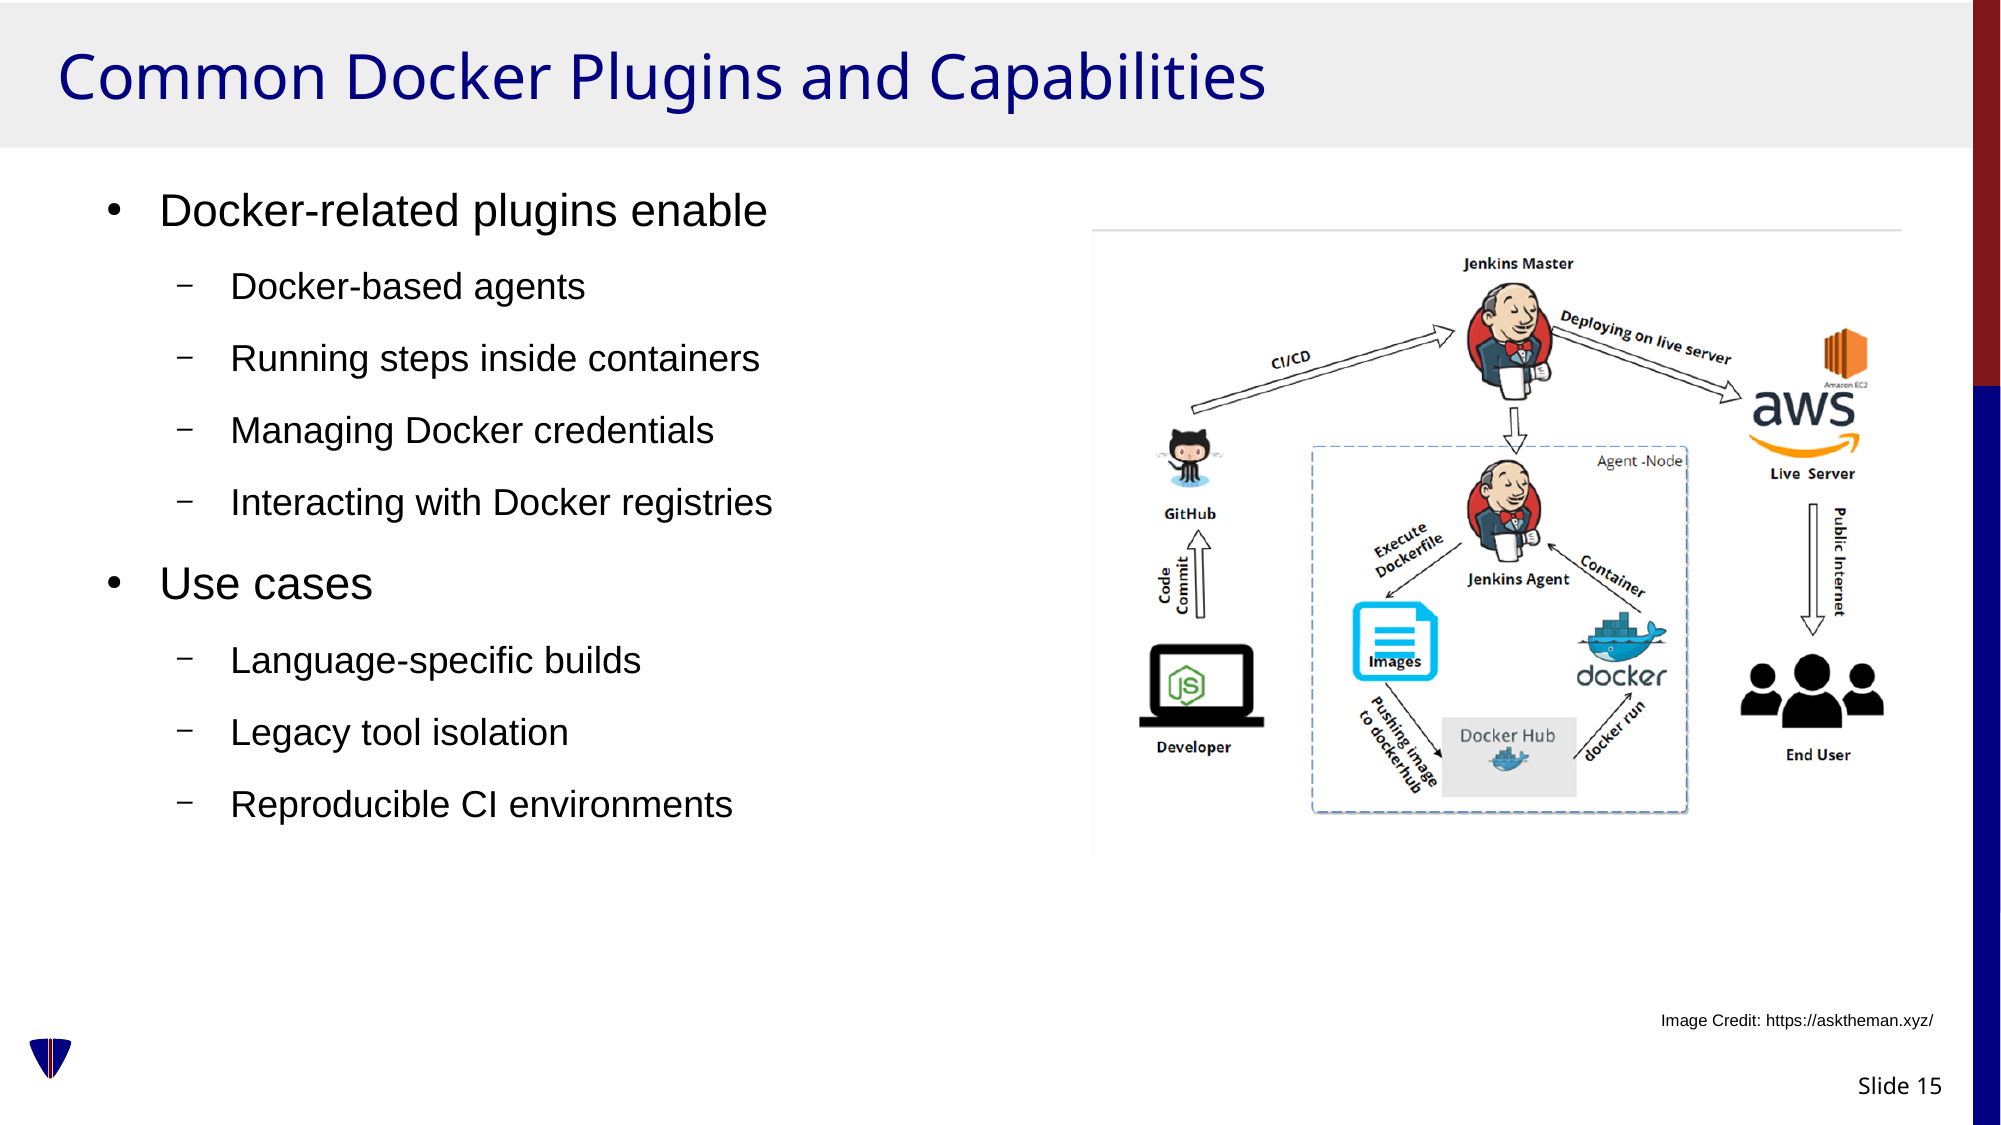

# Common Docker Plugins and Capabilities
Docker-related plugins enable
Docker-based agents
Running steps inside containers
Managing Docker credentials
Interacting with Docker registries
Use cases
Language-specific builds
Legacy tool isolation
Reproducible CI environments
Image Credit: https://asktheman.xyz/